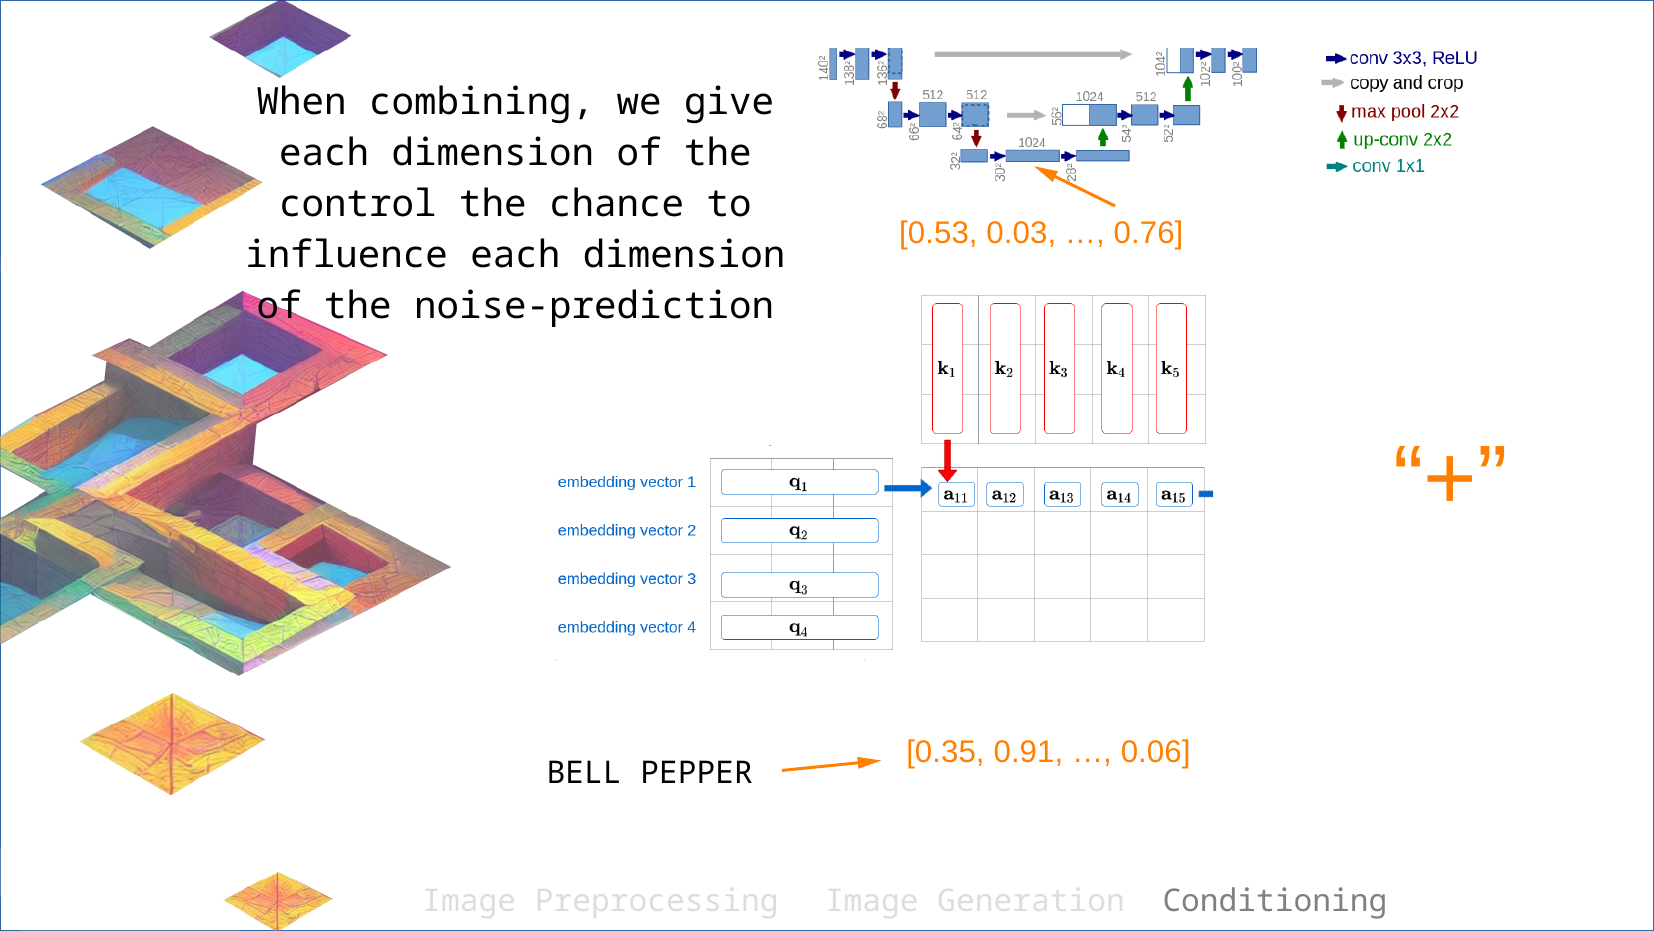

When combining, we give each dimension of the control the chance to influence each dimension of the noise-prediction
[0.53, 0.03, …, 0.76]
“+”
[0.35, 0.91, …, 0.06]
BELL PEPPER
# Image Preprocessing
Image Generation
Conditioning